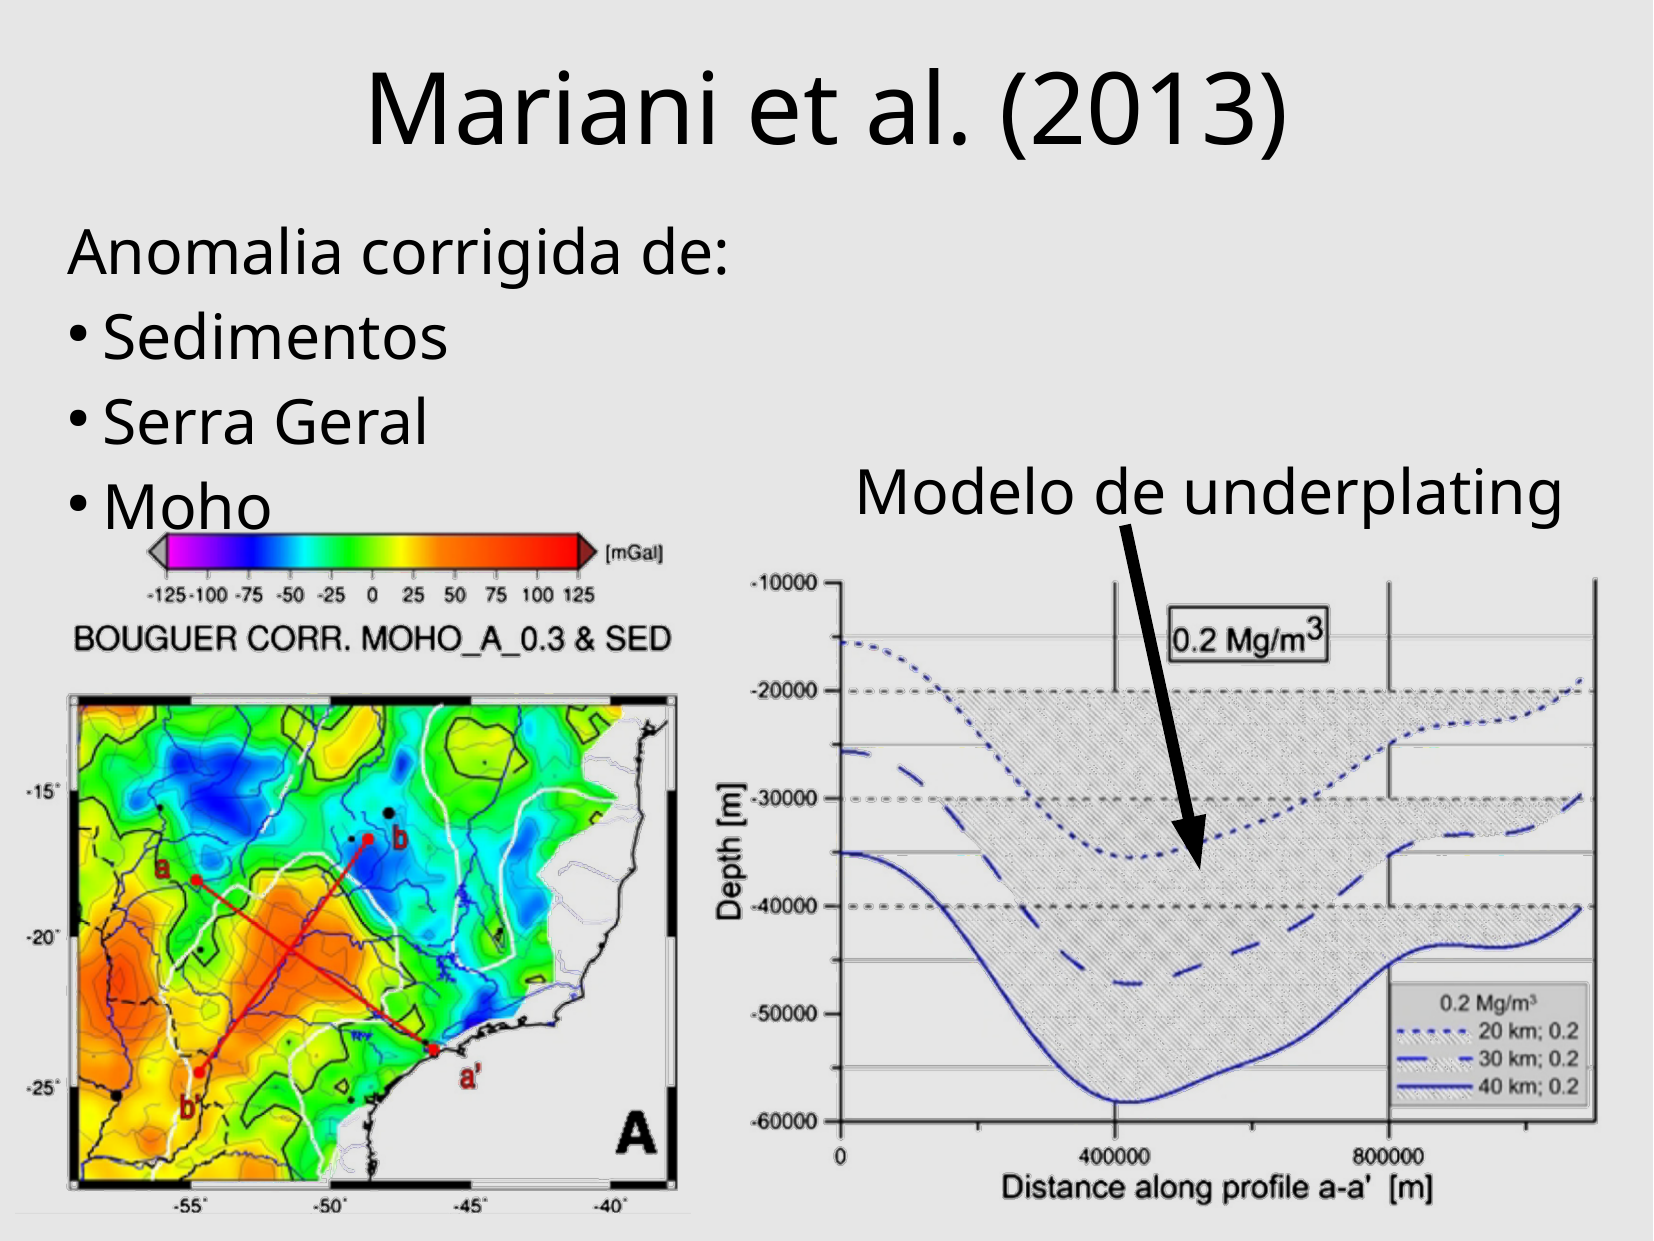

# Mariani et al. (2013)
Anomalia corrigida de:
Sedimentos
Serra Geral
Moho
Modelo de underplating